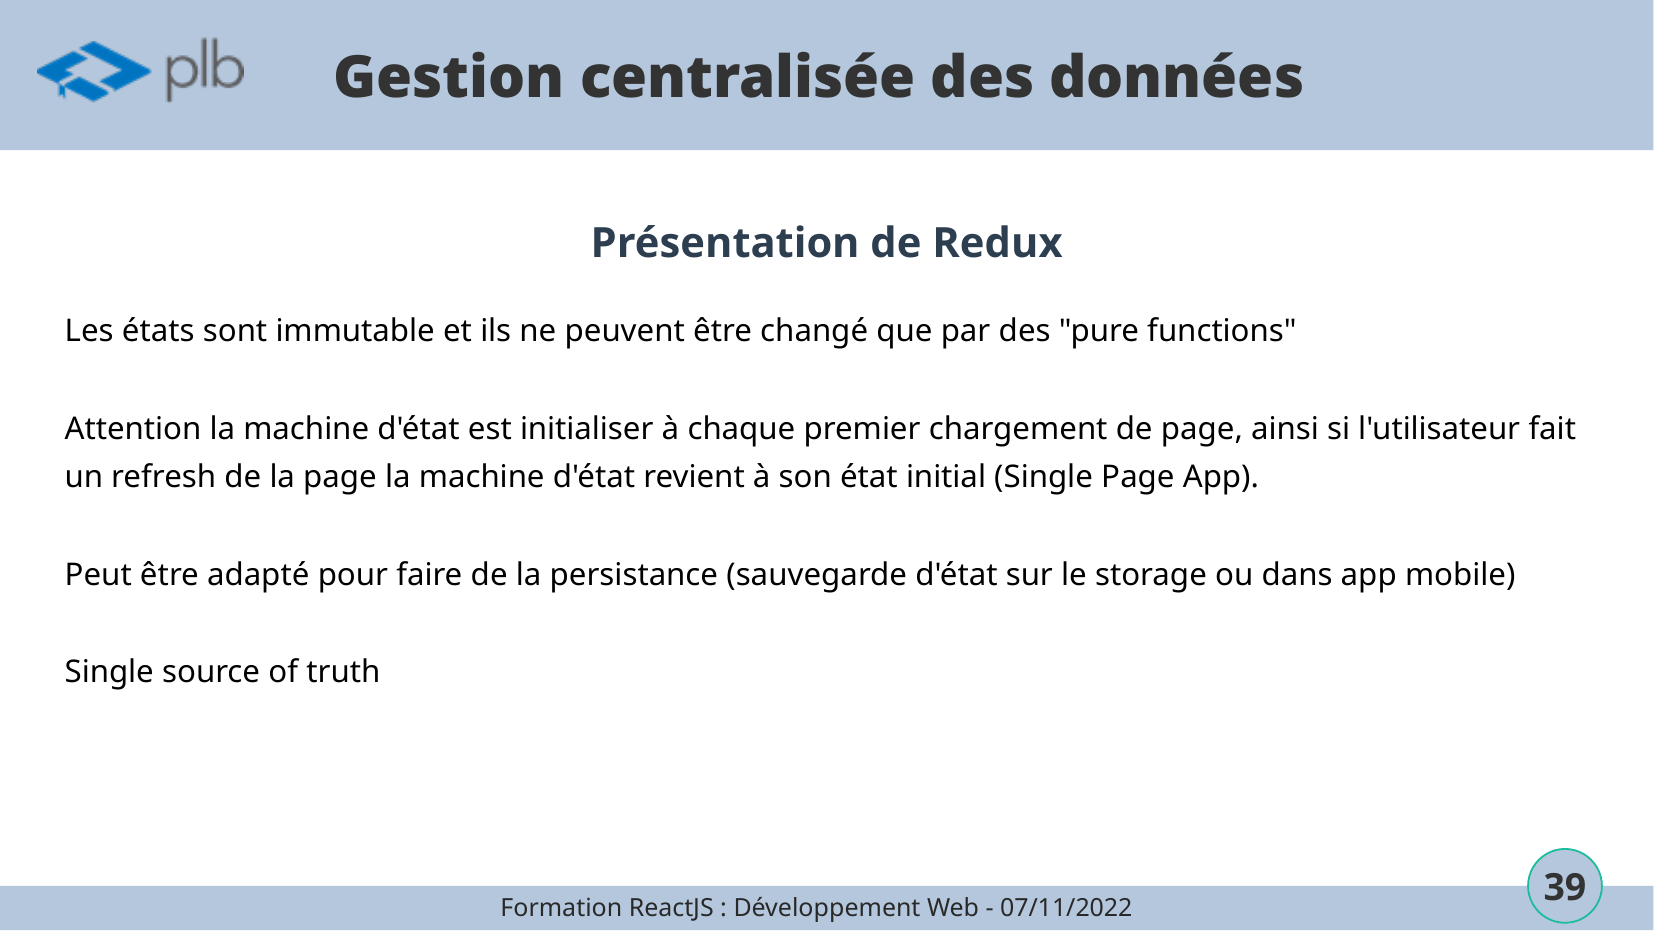

# Gestion centralisée des données
Présentation de Redux
Les états sont immutable et ils ne peuvent être changé que par des "pure functions"
Attention la machine d'état est initialiser à chaque premier chargement de page, ainsi si l'utilisateur fait un refresh de la page la machine d'état revient à son état initial (Single Page App).
Peut être adapté pour faire de la persistance (sauvegarde d'état sur le storage ou dans app mobile)
Single source of truth
Formation ReactJS : Développement Web - 07/11/2022